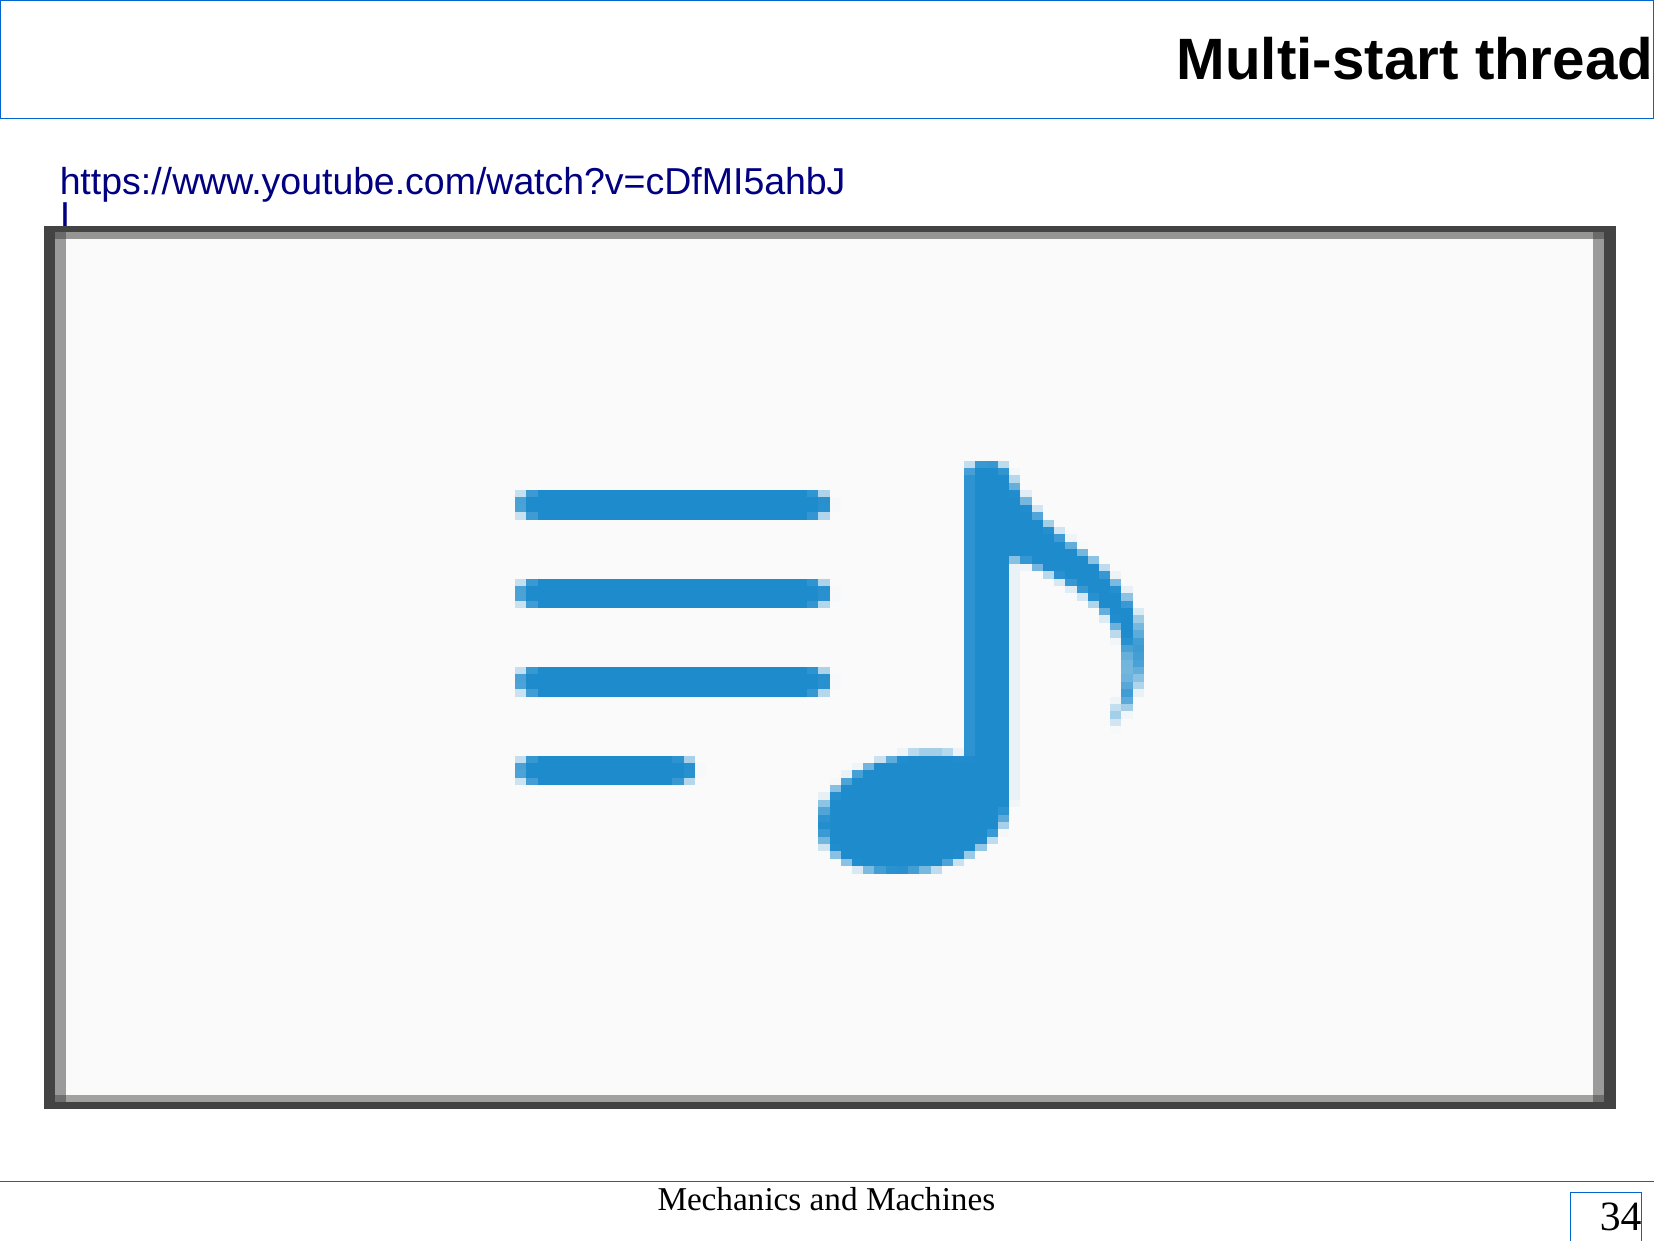

# Multi-start thread
https://www.youtube.com/watch?v=cDfMI5ahbJI
Mechanics and Machines
34